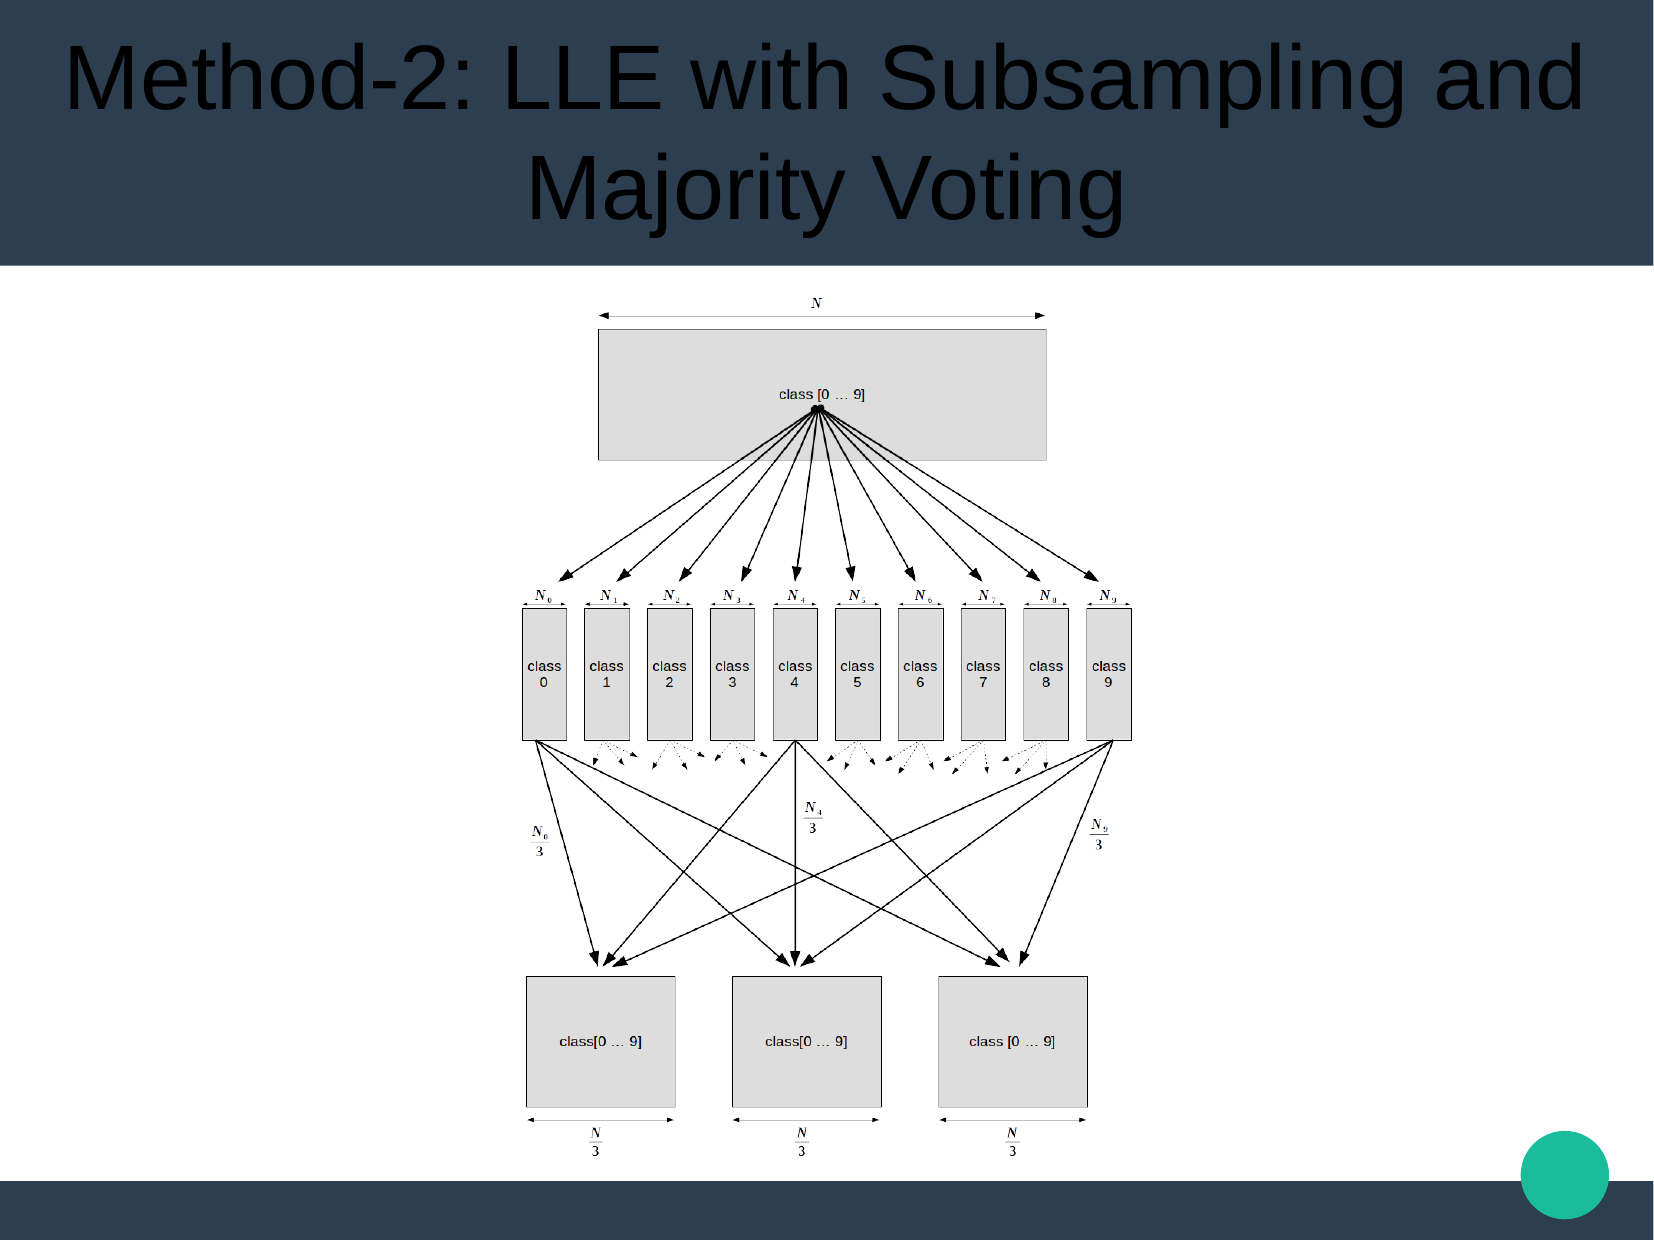

Method-2: LLE with Subsampling and Majority Voting